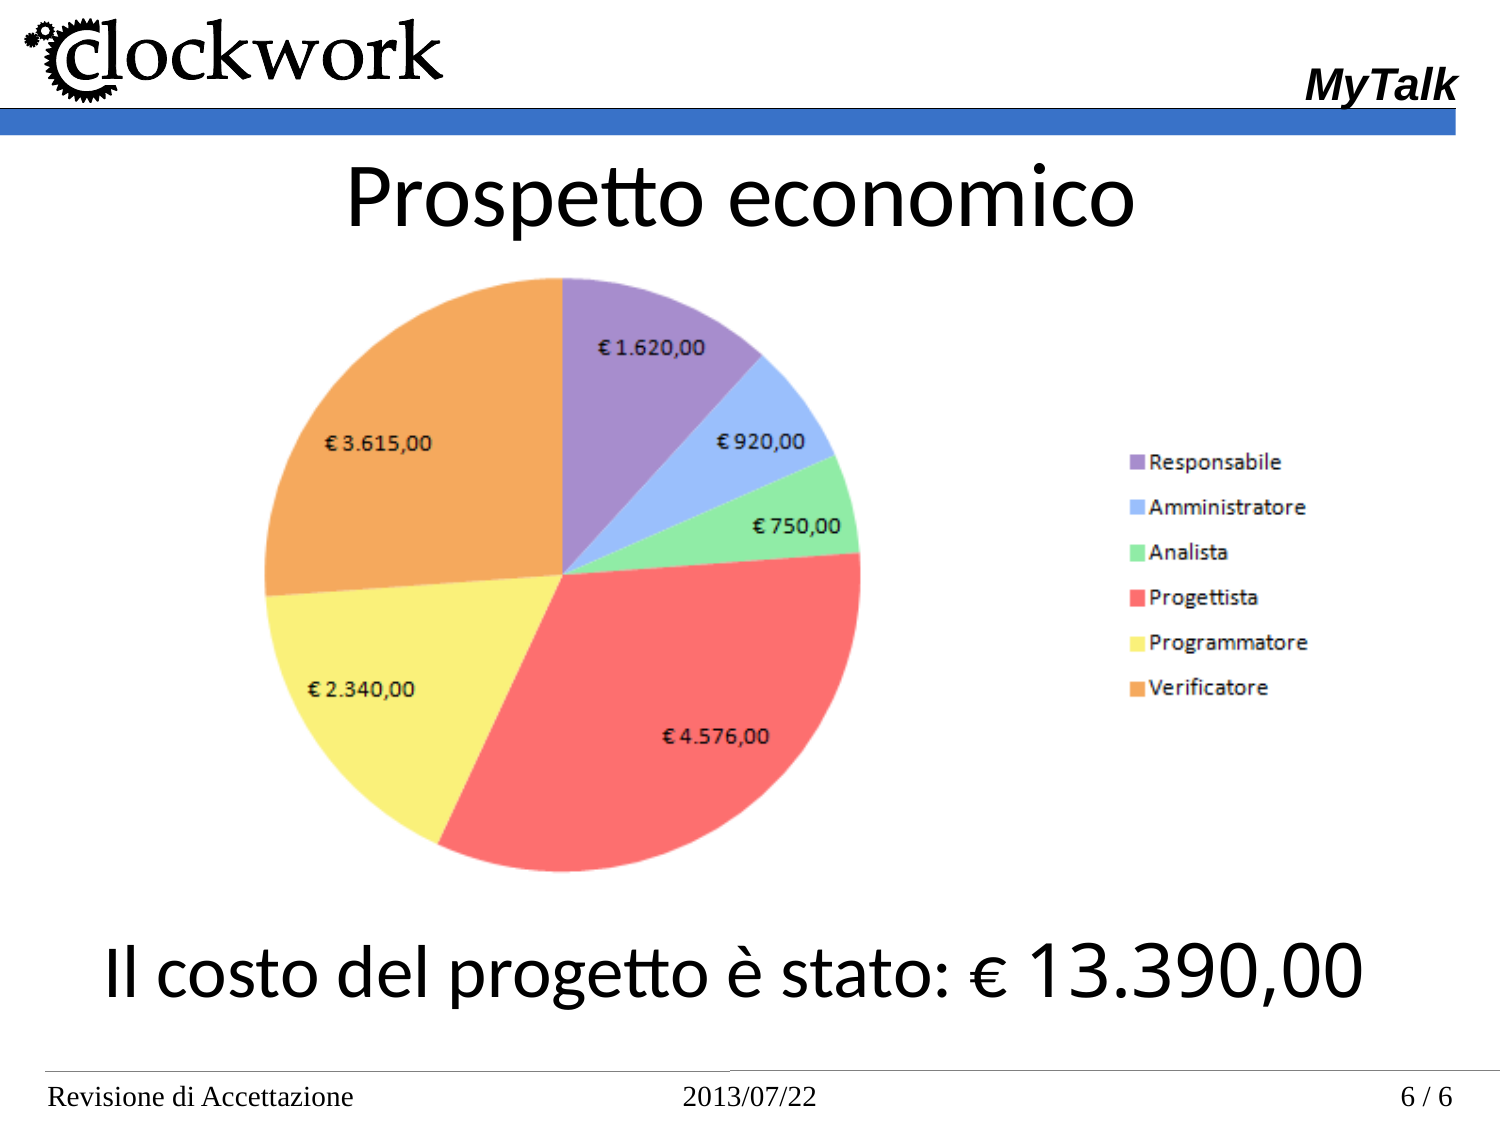

Prospetto economico
Il costo del progetto è stato: € 13.390,00
Revisione di Accettazione
2013/07/22
6